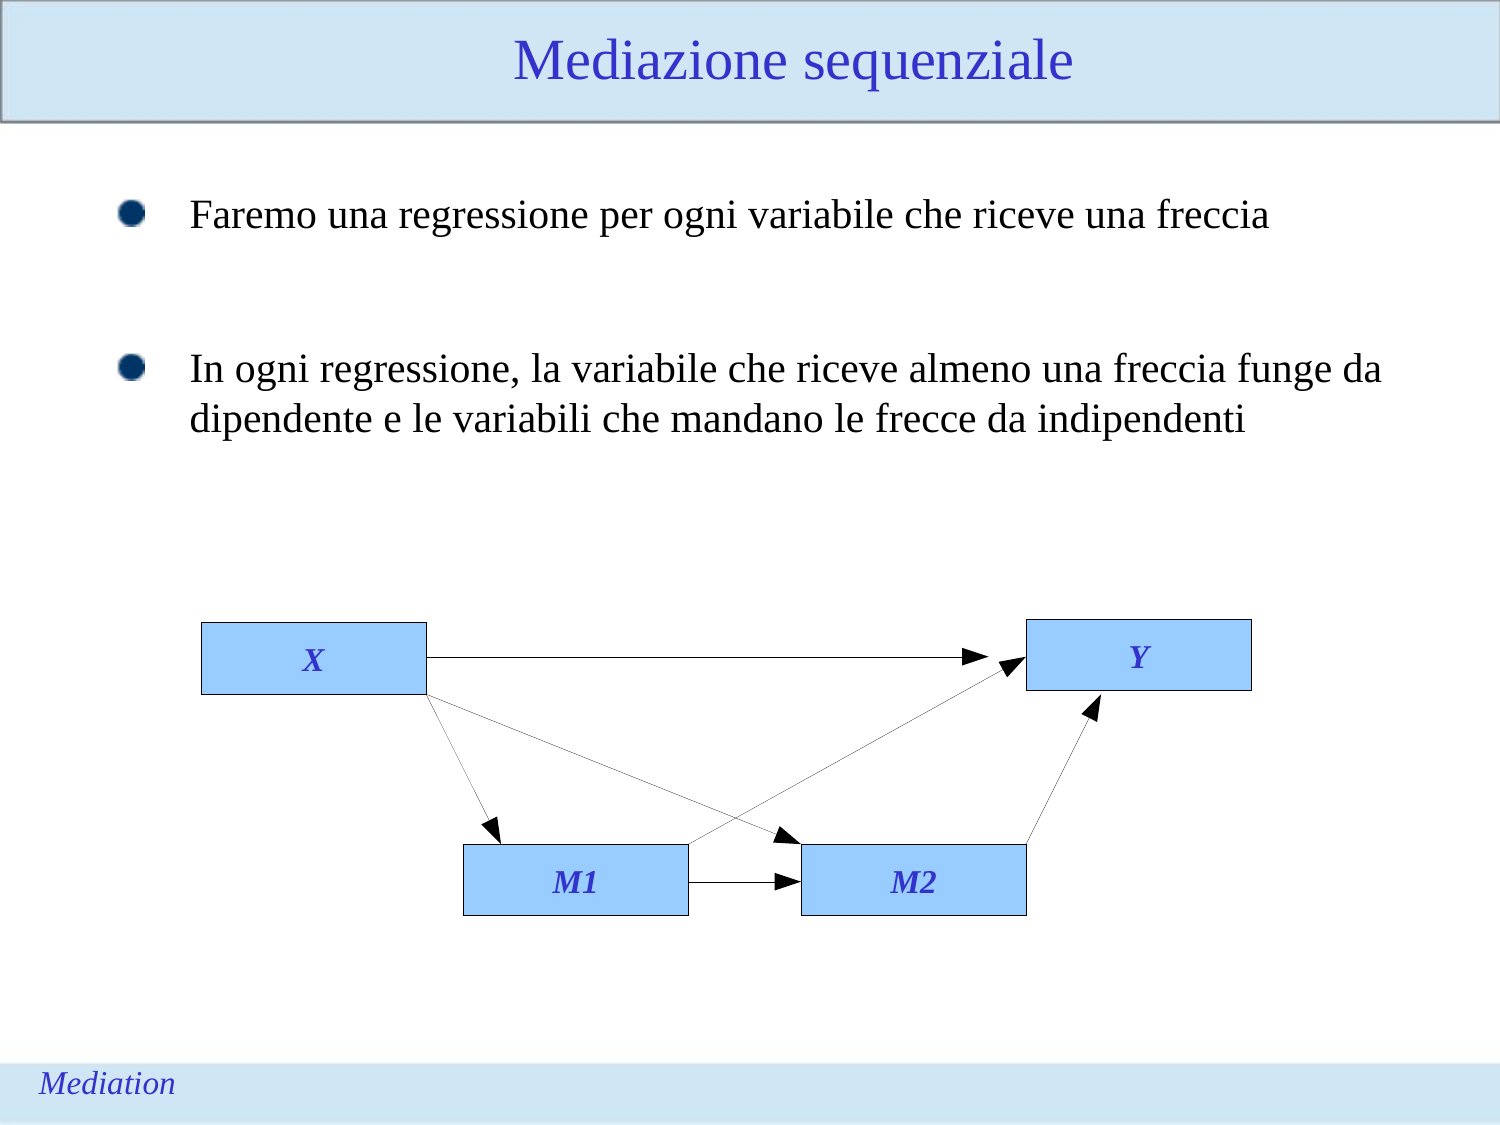

# Mediazione sequenziale
Faremo una regressione per ogni variabile che riceve una freccia
In ogni regressione, la variabile che riceve almeno una freccia funge da dipendente e le variabili che mandano le frecce da indipendenti
Y
X
M1
M2
Mediation